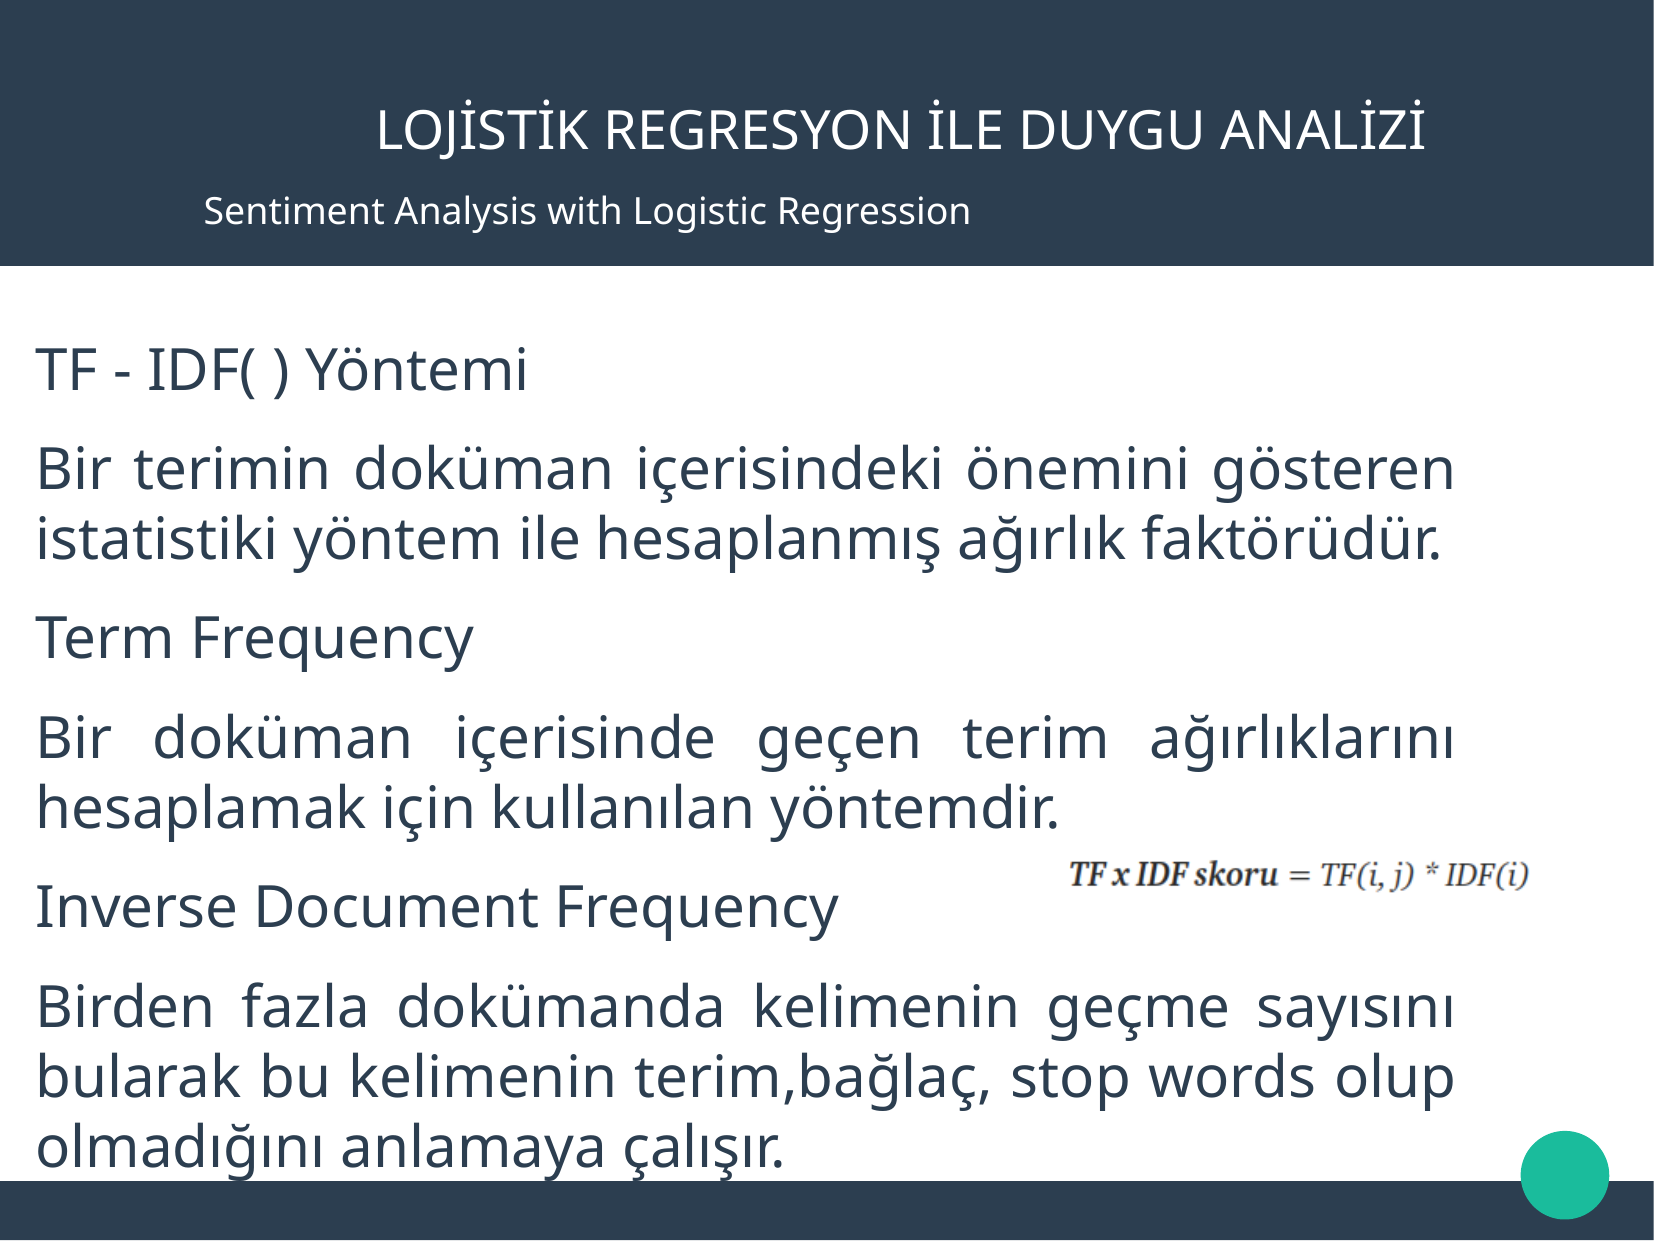

TF - IDF( ) Yöntemi
Bir terimin doküman içerisindeki önemini gösteren istatistiki yöntem ile hesaplanmış ağırlık faktörüdür.
Term Frequency
Bir doküman içerisinde geçen terim ağırlıklarını hesaplamak için kullanılan yöntemdir.
Inverse Document Frequency
Birden fazla dokümanda kelimenin geçme sayısını bularak bu kelimenin terim,bağlaç, stop words olup olmadığını anlamaya çalışır.
# LOJİSTİK REGRESYON İLE DUYGU ANALİZİ
Sentiment Analysis with Logistic Regression